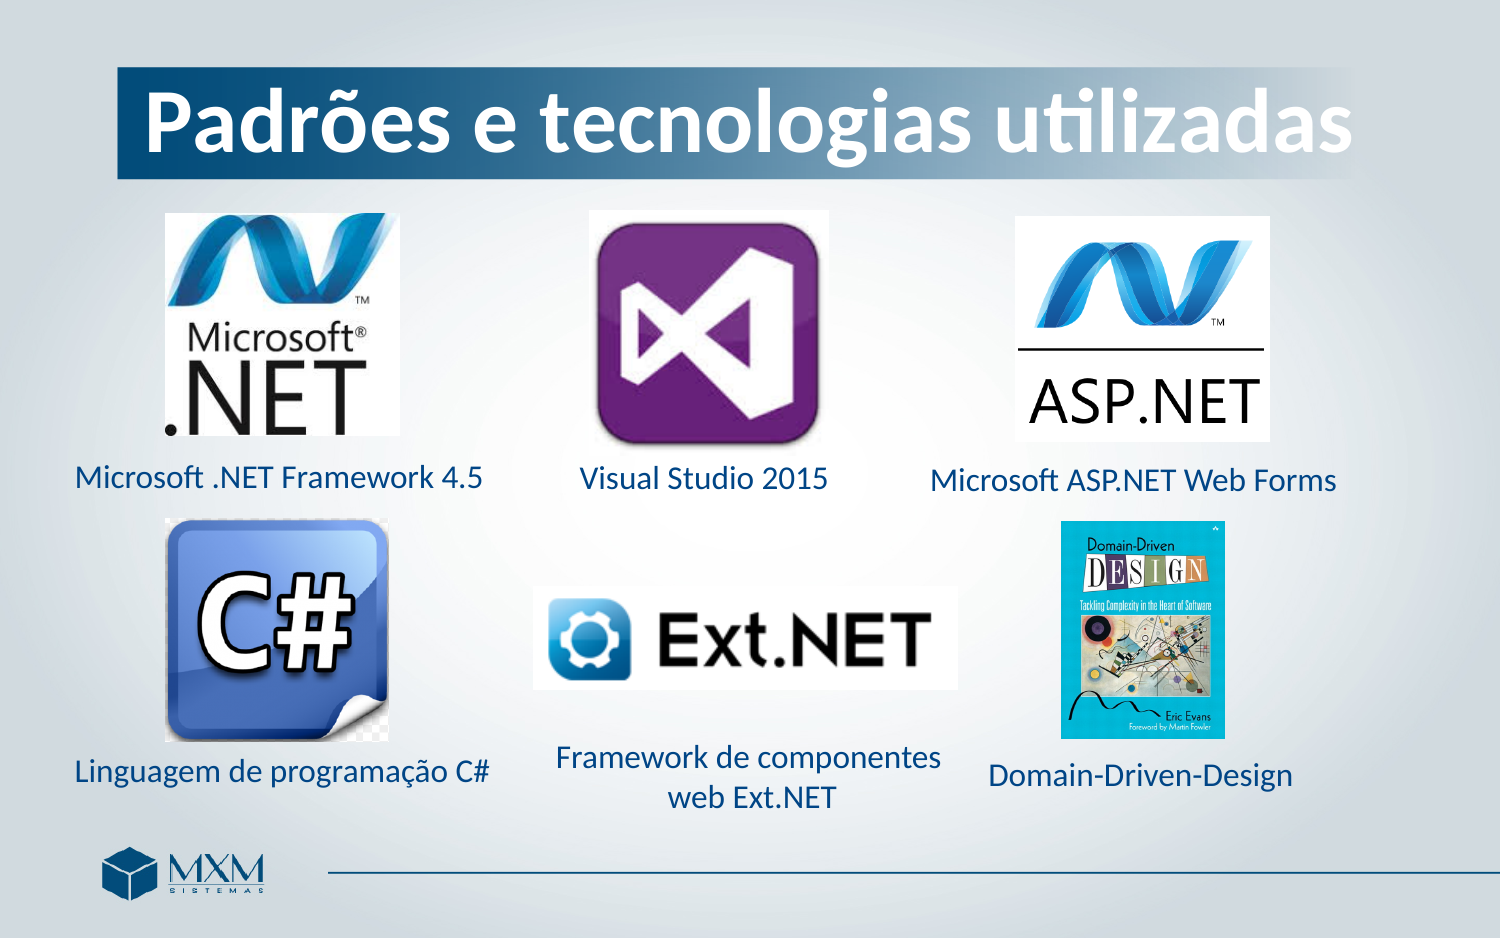

# Padrões e tecnologias utilizadas
Microsoft .NET Framework 4.5
Visual Studio 2015
Microsoft ASP.NET Web Forms
Framework de componentes
web Ext.NET
Linguagem de programação C#
Domain-Driven-Design